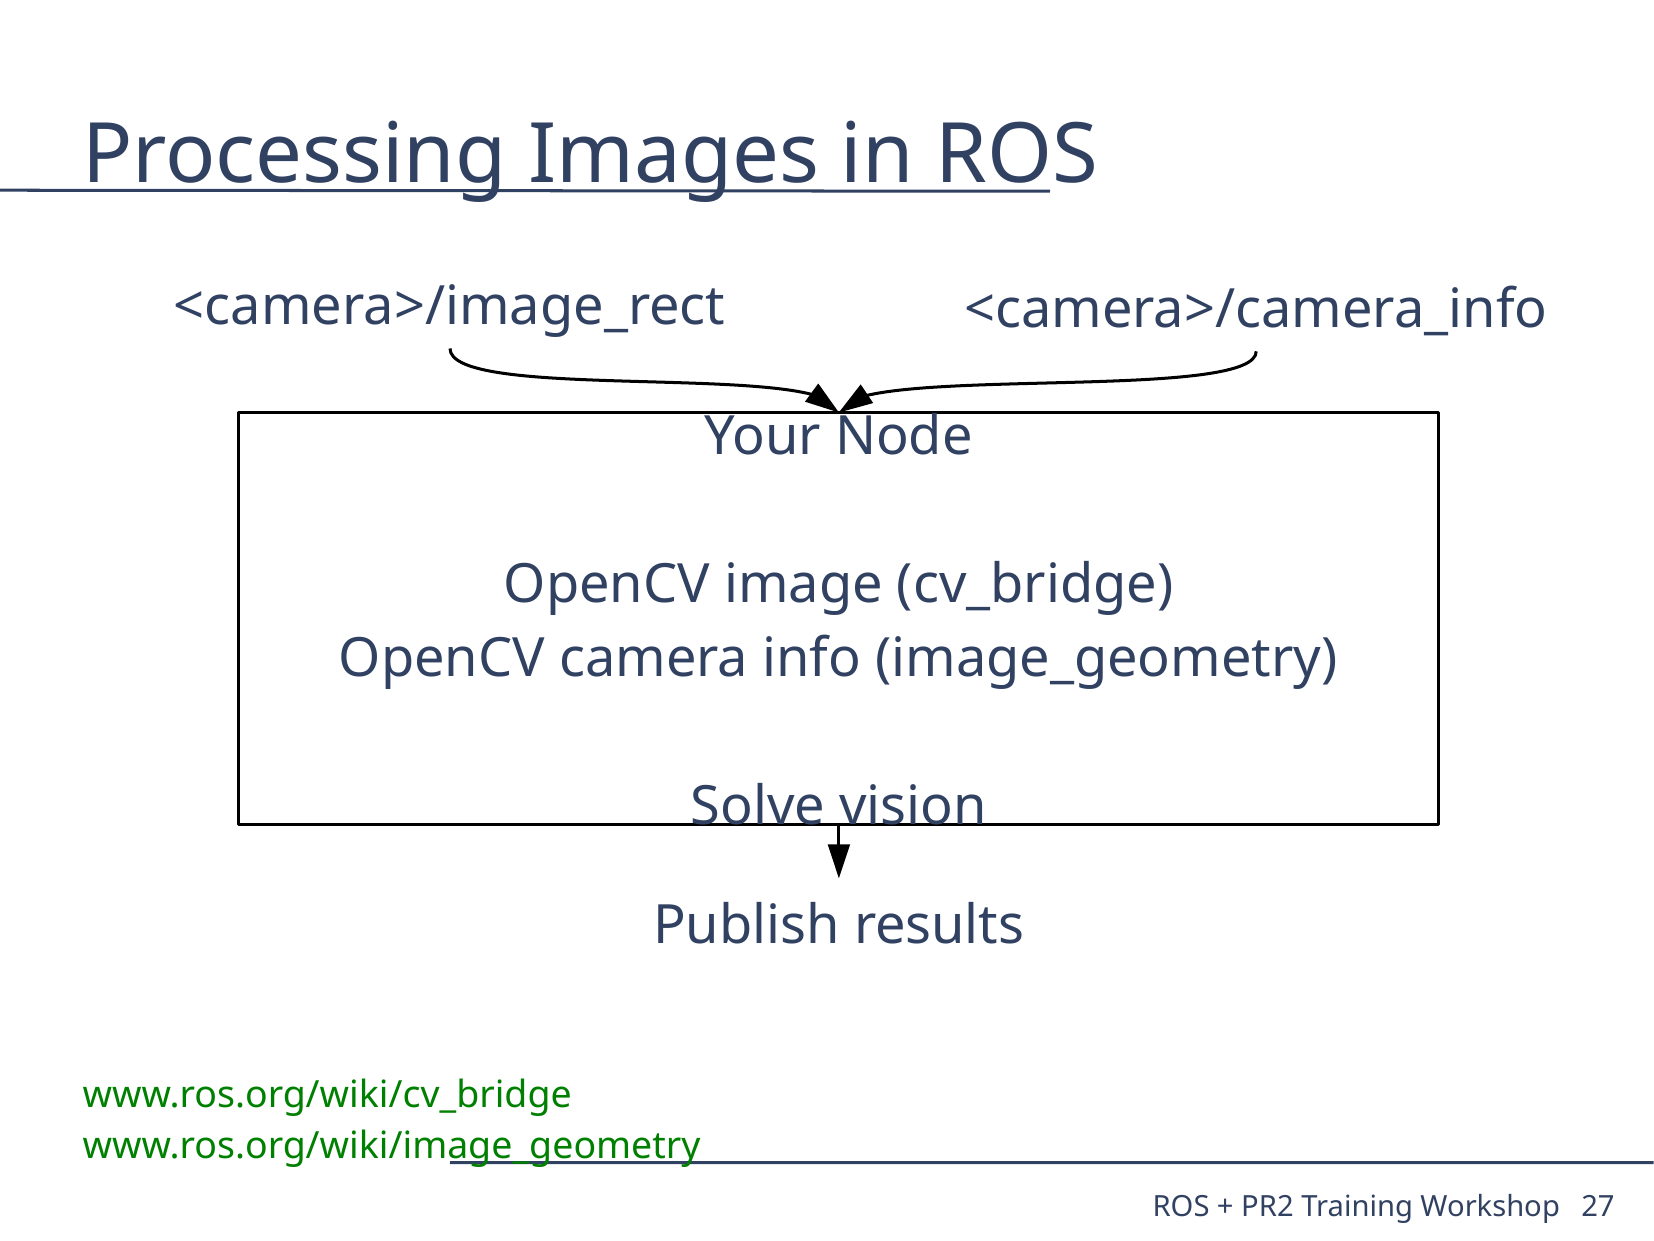

# Processing Images in ROS
<camera>/image_rect
<camera>/camera_info
Your Node
OpenCV image (cv_bridge)
OpenCV camera info (image_geometry)
Solve vision
Publish results
www.ros.org/wiki/cv_bridge
www.ros.org/wiki/image_geometry